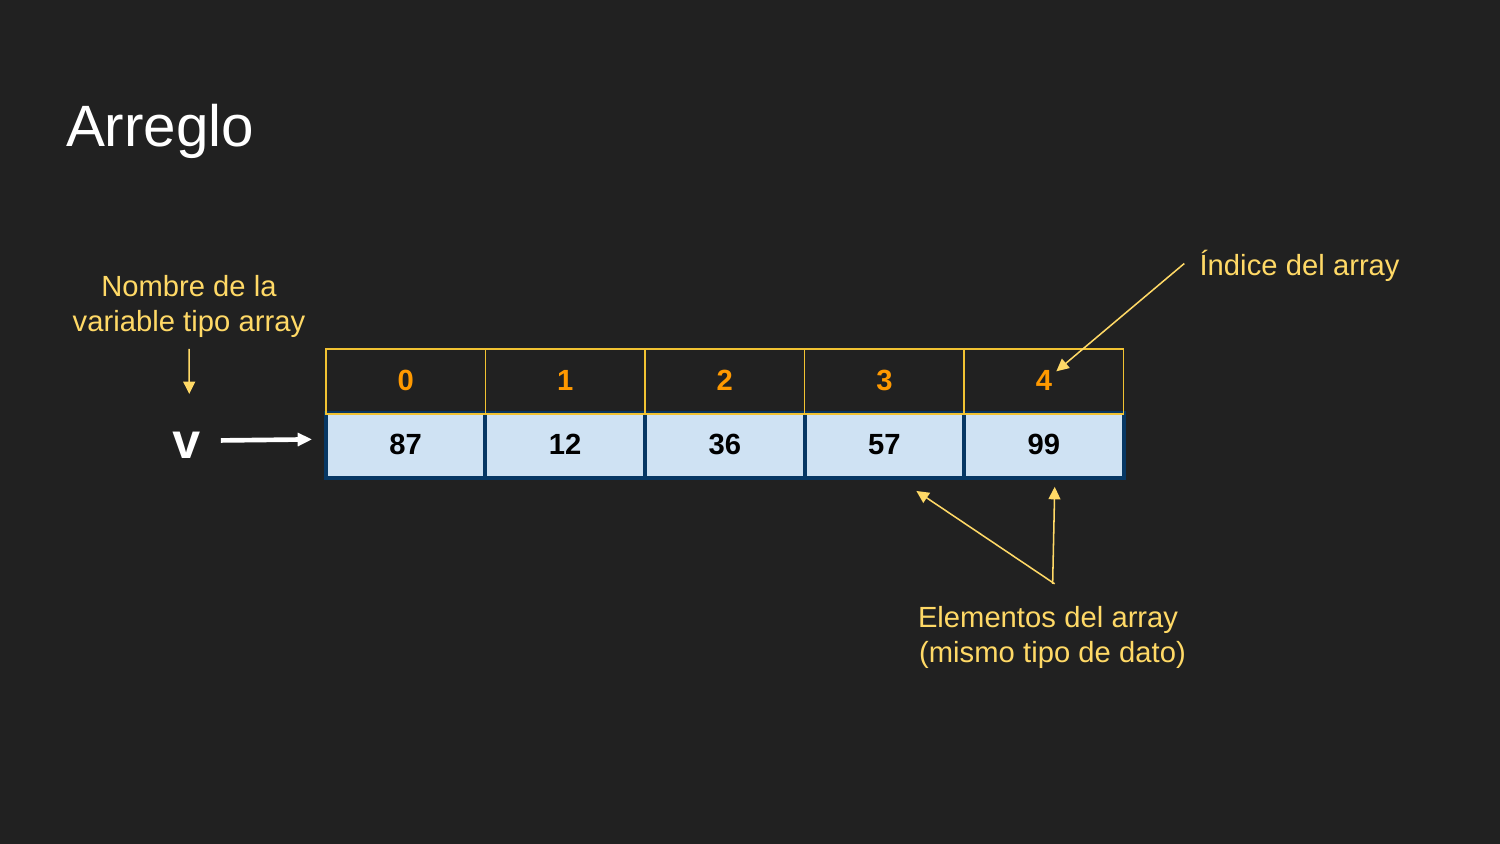

# Arreglo
Índice del array
Nombre de la variable tipo array
| 0 | 1 | 2 | 3 | 4 |
| --- | --- | --- | --- | --- |
v
| 87 | 12 | 36 | 57 | 99 |
| --- | --- | --- | --- | --- |
Elementos del array
(mismo tipo de dato)